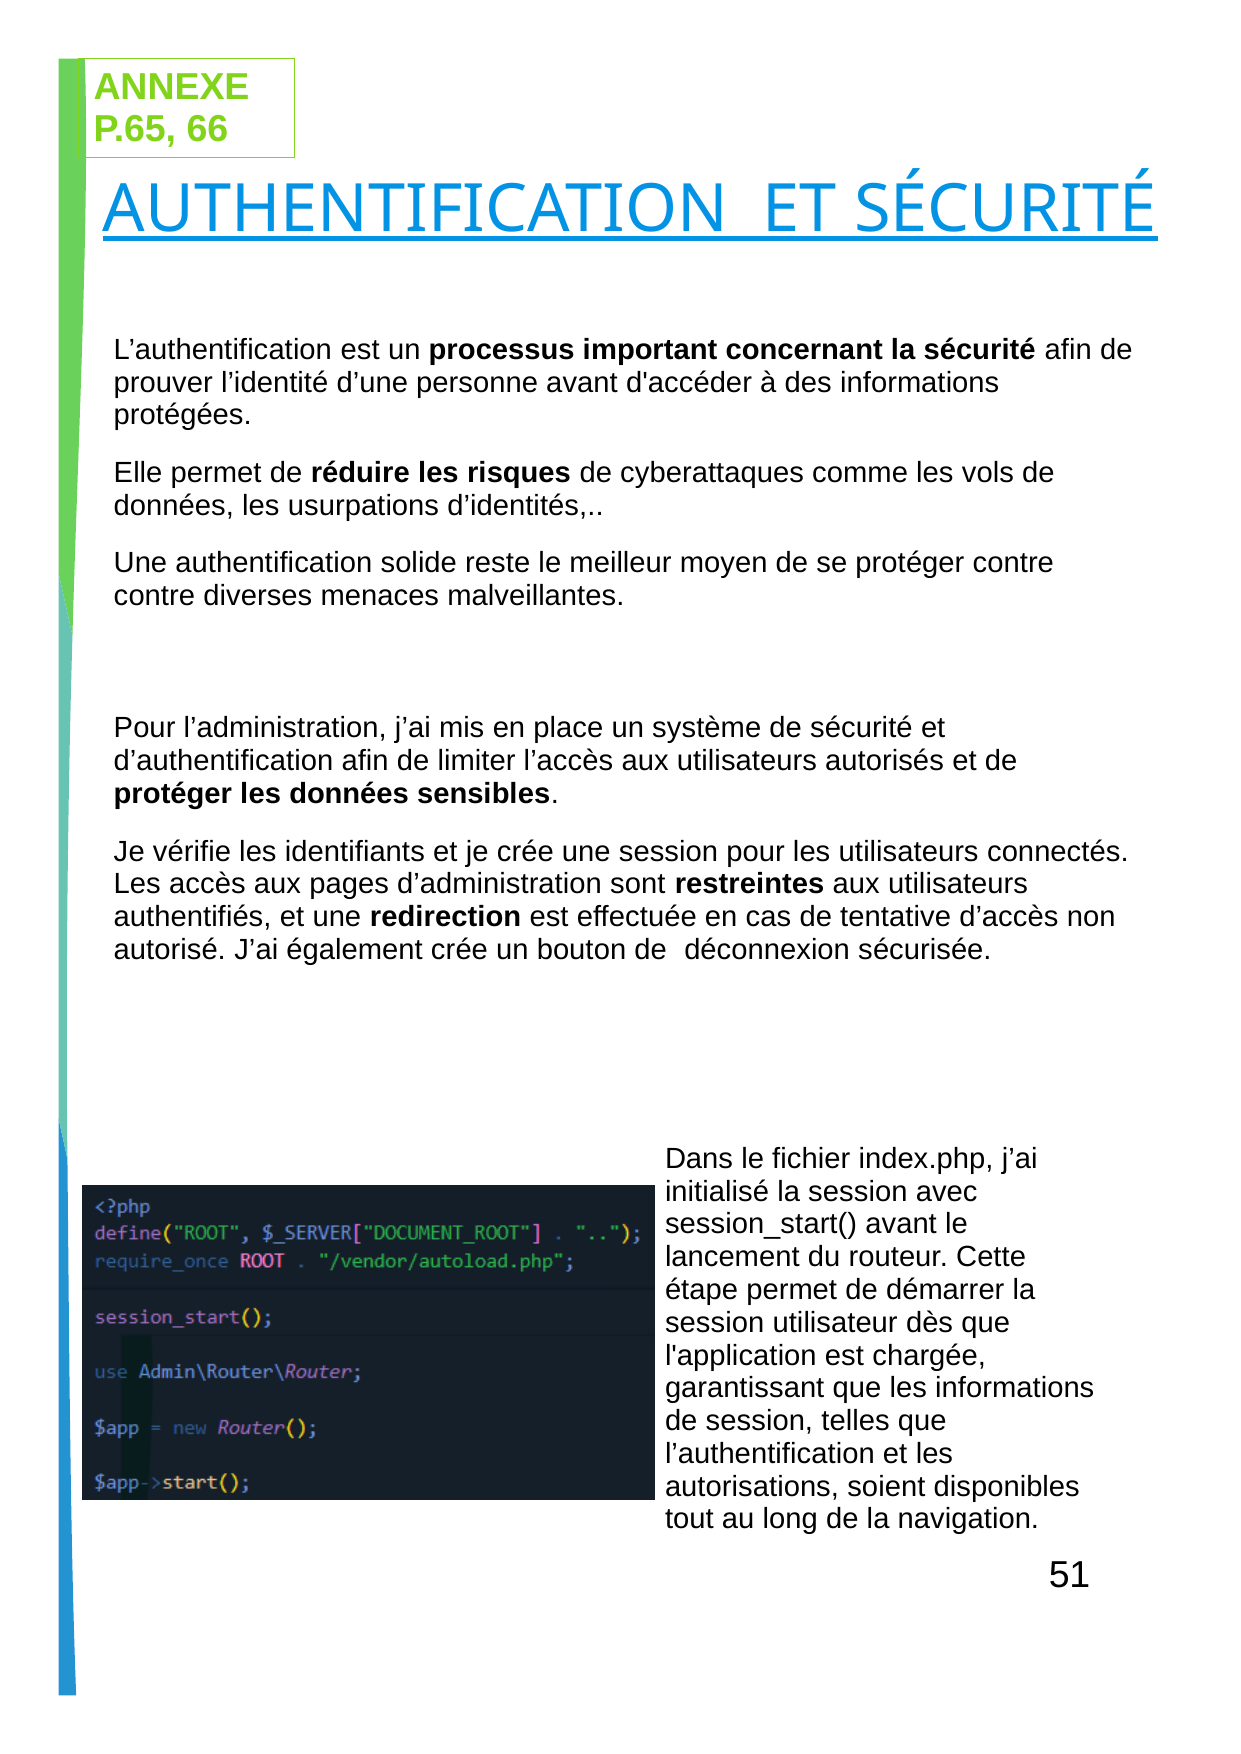

ANNEXE P.65, 66
AUTHENTIFICATION ET SÉCURITÉ
L’authentification est un processus important concernant la sécurité afin de prouver l’identité d’une personne avant d'accéder à des informations protégées.
Elle permet de réduire les risques de cyberattaques comme les vols de données, les usurpations d’identités,..
Une authentification solide reste le meilleur moyen de se protéger contre contre diverses menaces malveillantes.
Pour l’administration, j’ai mis en place un système de sécurité et d’authentification afin de limiter l’accès aux utilisateurs autorisés et de protéger les données sensibles.
Je vérifie les identifiants et je crée une session pour les utilisateurs connectés. Les accès aux pages d’administration sont restreintes aux utilisateurs authentifiés, et une redirection est effectuée en cas de tentative d’accès non autorisé. J’ai également crée un bouton de déconnexion sécurisée.
Dans le fichier index.php, j’ai initialisé la session avec session_start() avant le lancement du routeur. Cette étape permet de démarrer la session utilisateur dès que l'application est chargée, garantissant que les informations de session, telles que l’authentification et les autorisations, soient disponibles tout au long de la navigation.